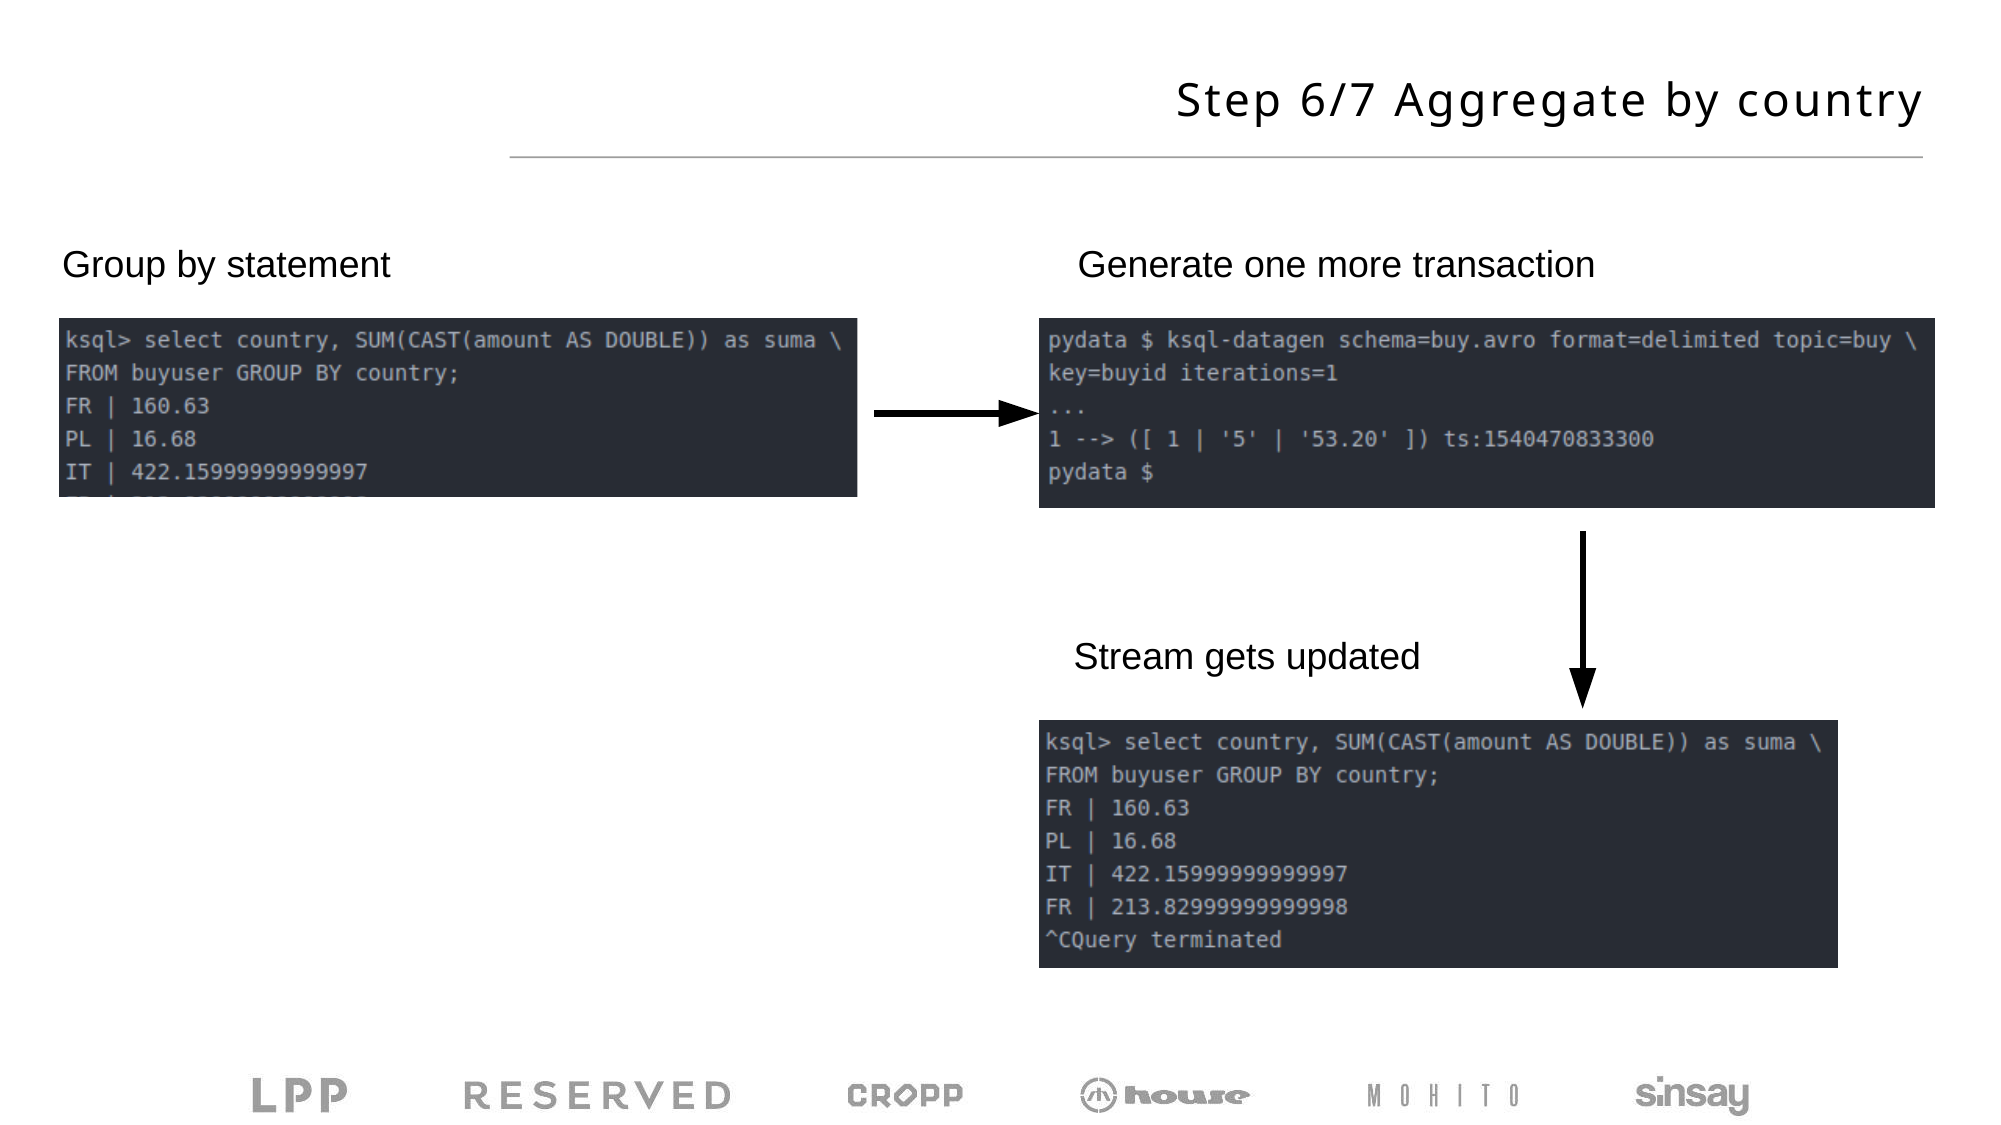

# Step 6/7 Aggregate by country
Group by statement
Generate one more transaction
Stream gets updated